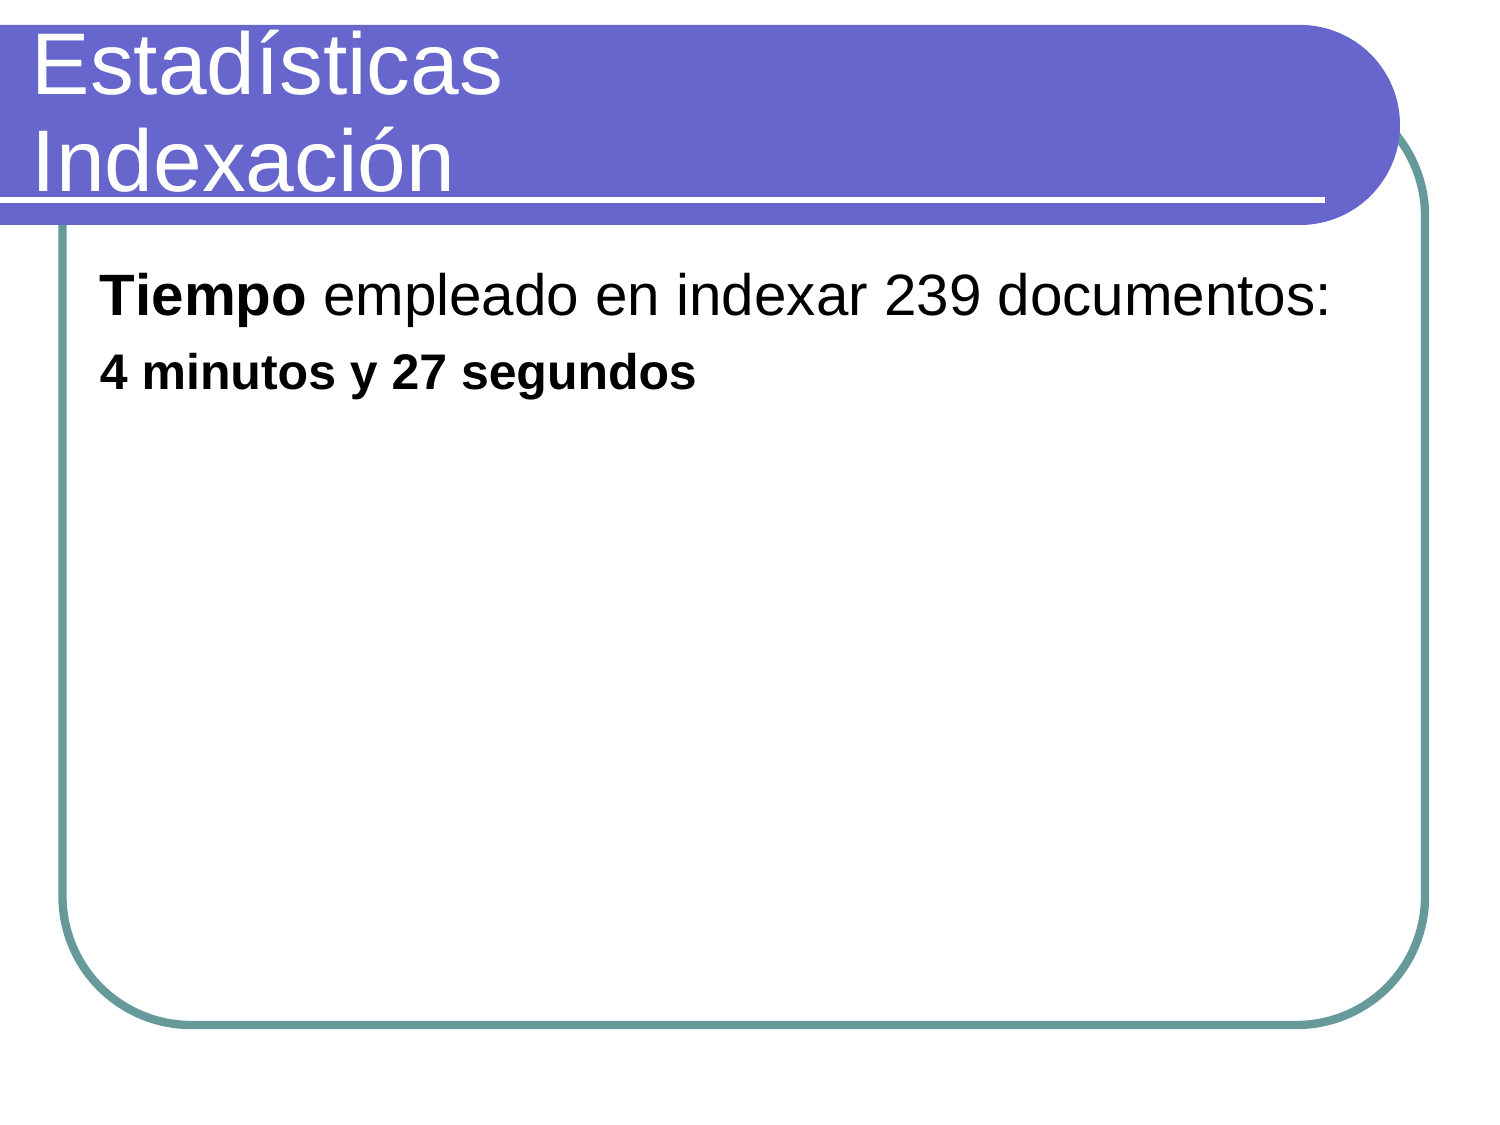

# Estadísticas Indexación
Tiempo empleado en indexar 239 documentos:
4 minutos y 27 segundos